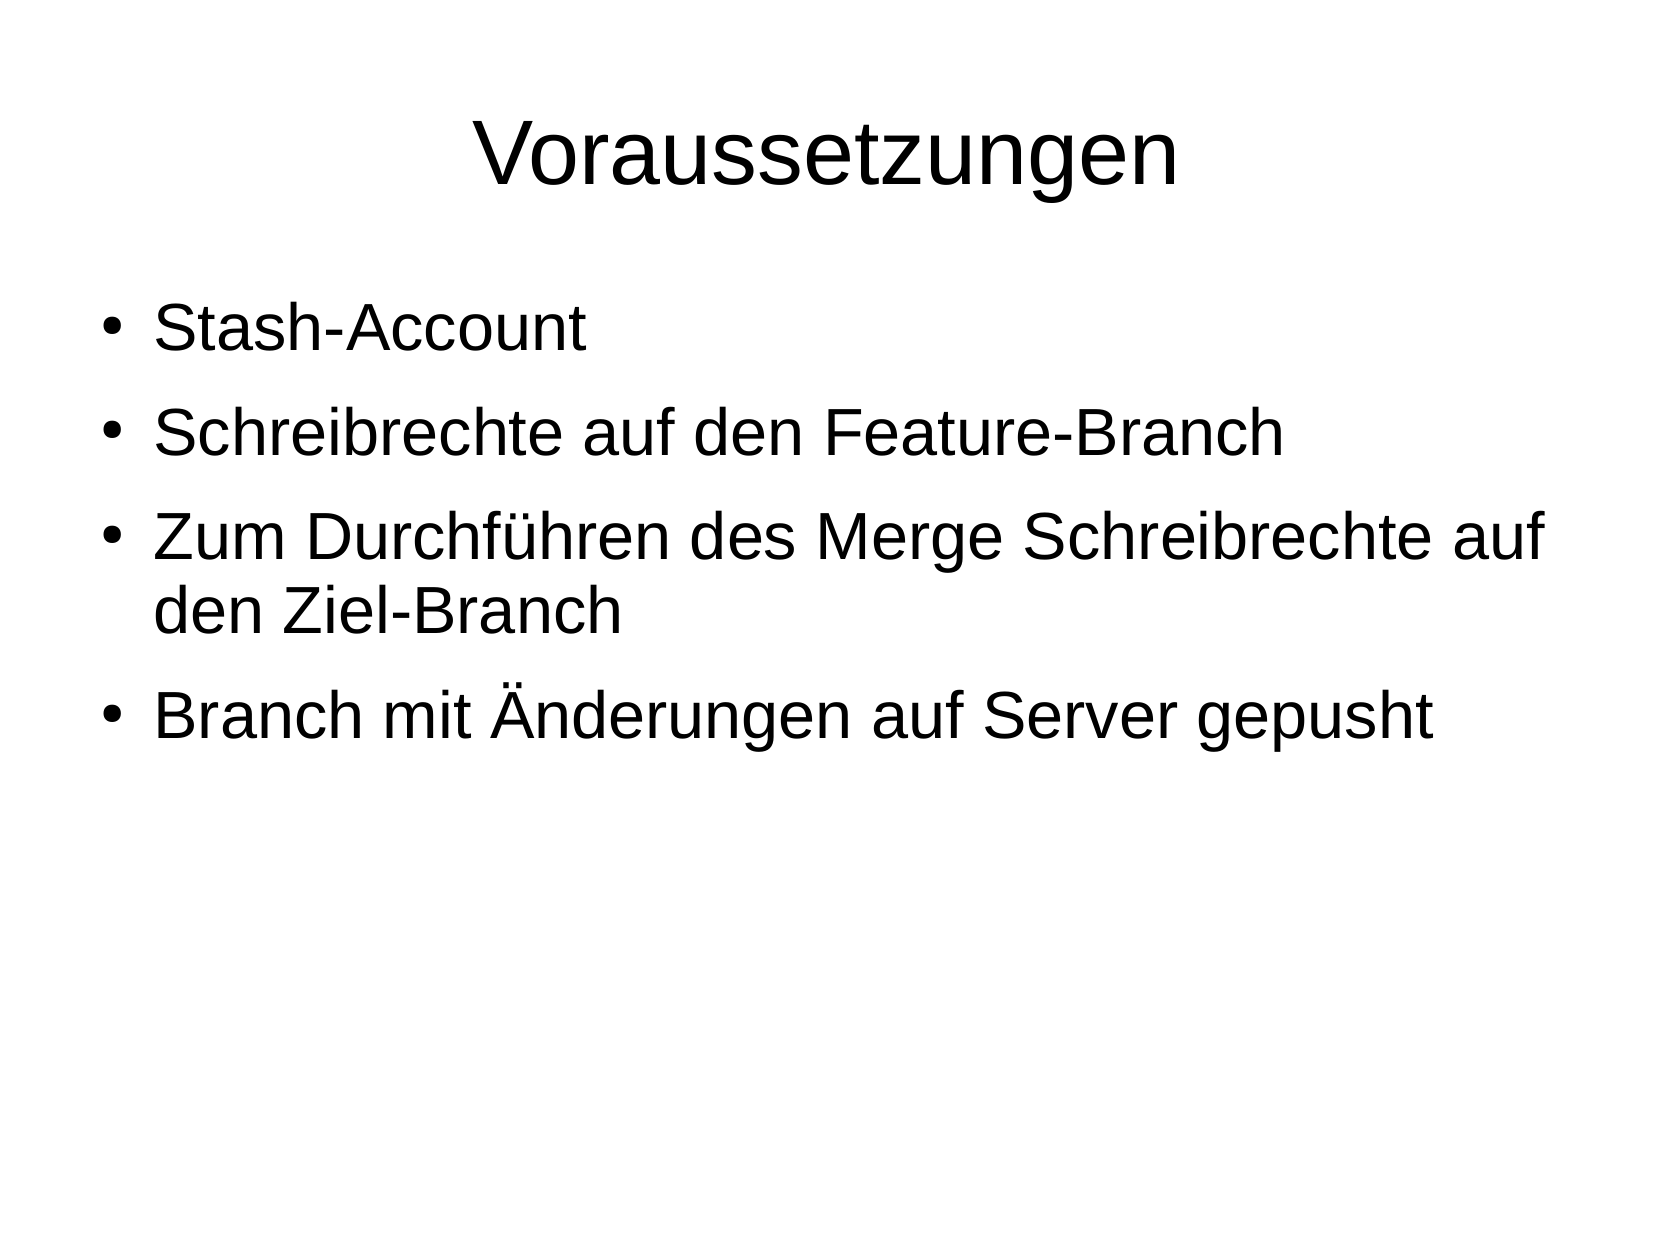

# Voraussetzungen
Stash-Account
Schreibrechte auf den Feature-Branch
Zum Durchführen des Merge Schreibrechte auf den Ziel-Branch
Branch mit Änderungen auf Server gepusht